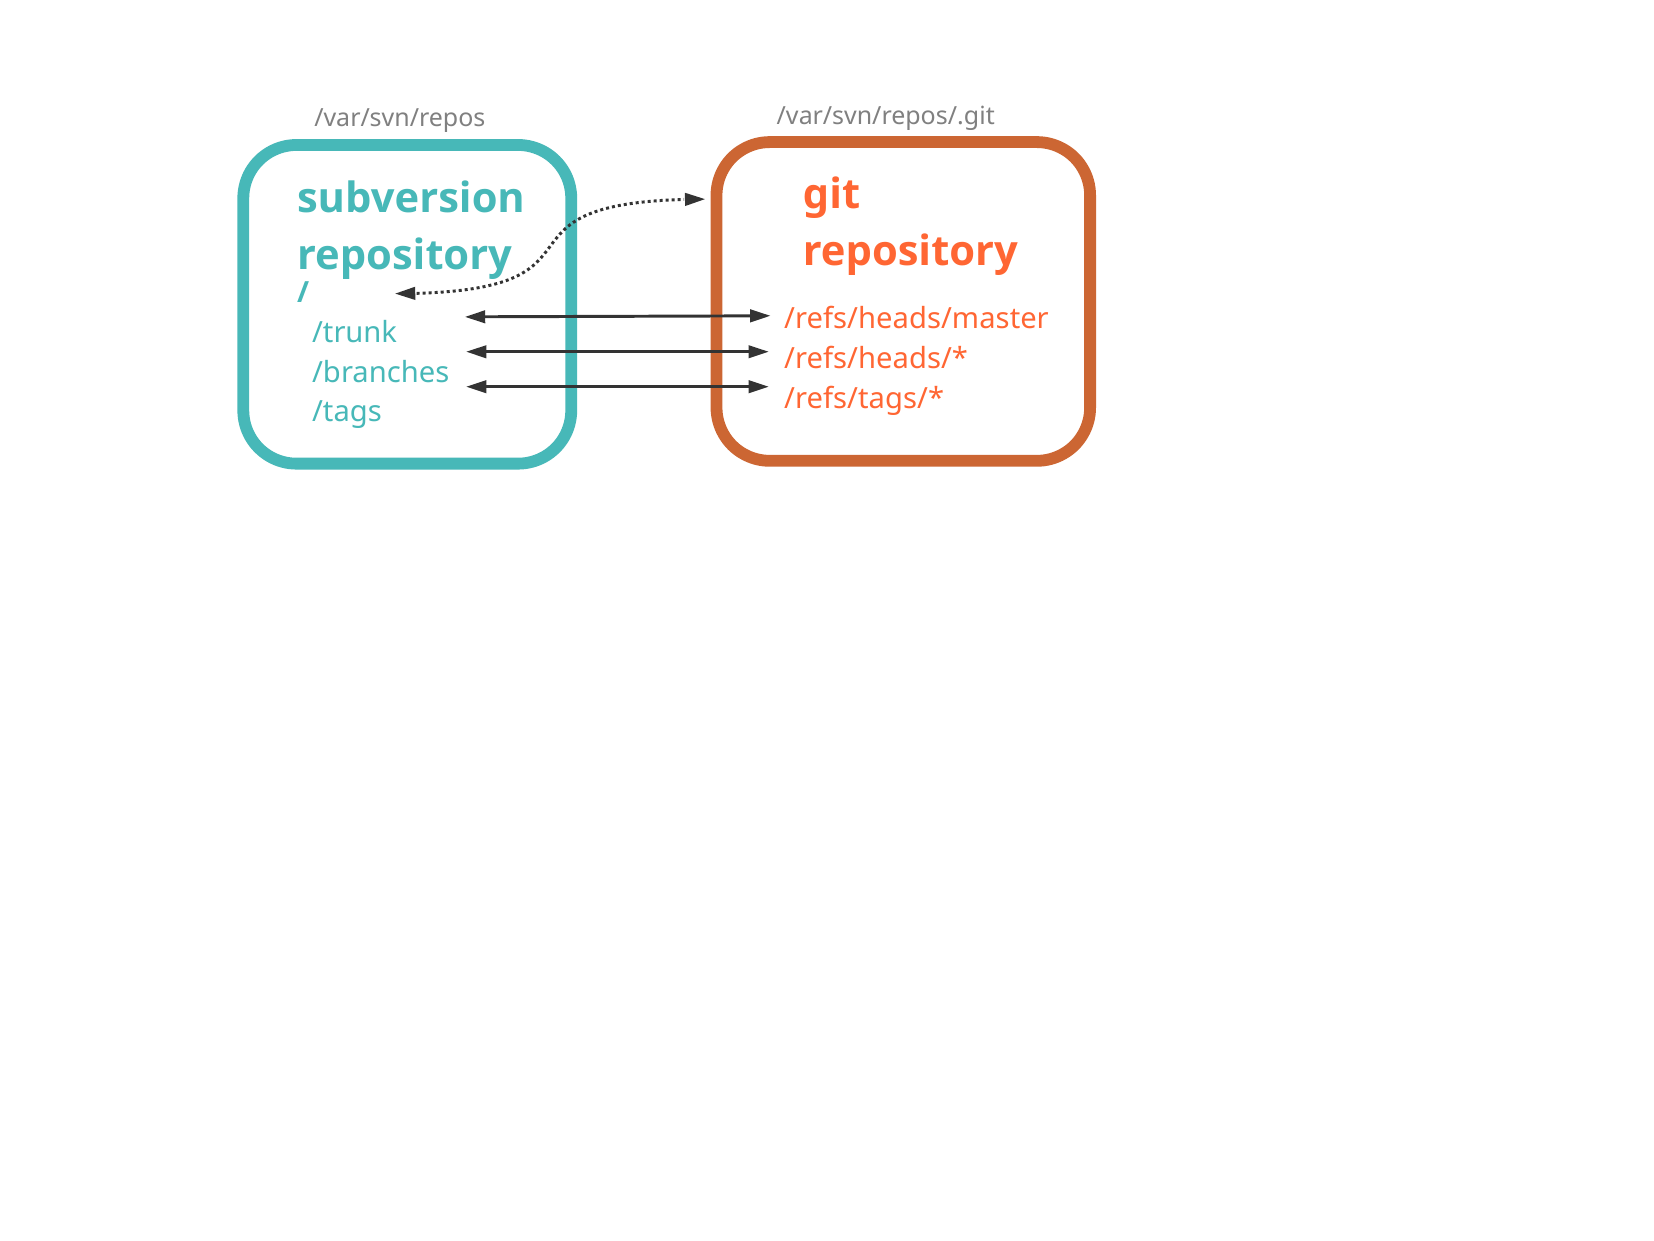

/var/svn/repos/.git
/var/svn/repos
git
repository
subversion
repository
/
 /trunk
 /branches
 /tags
 /refs/heads/master
 /refs/heads/*
 /refs/tags/*